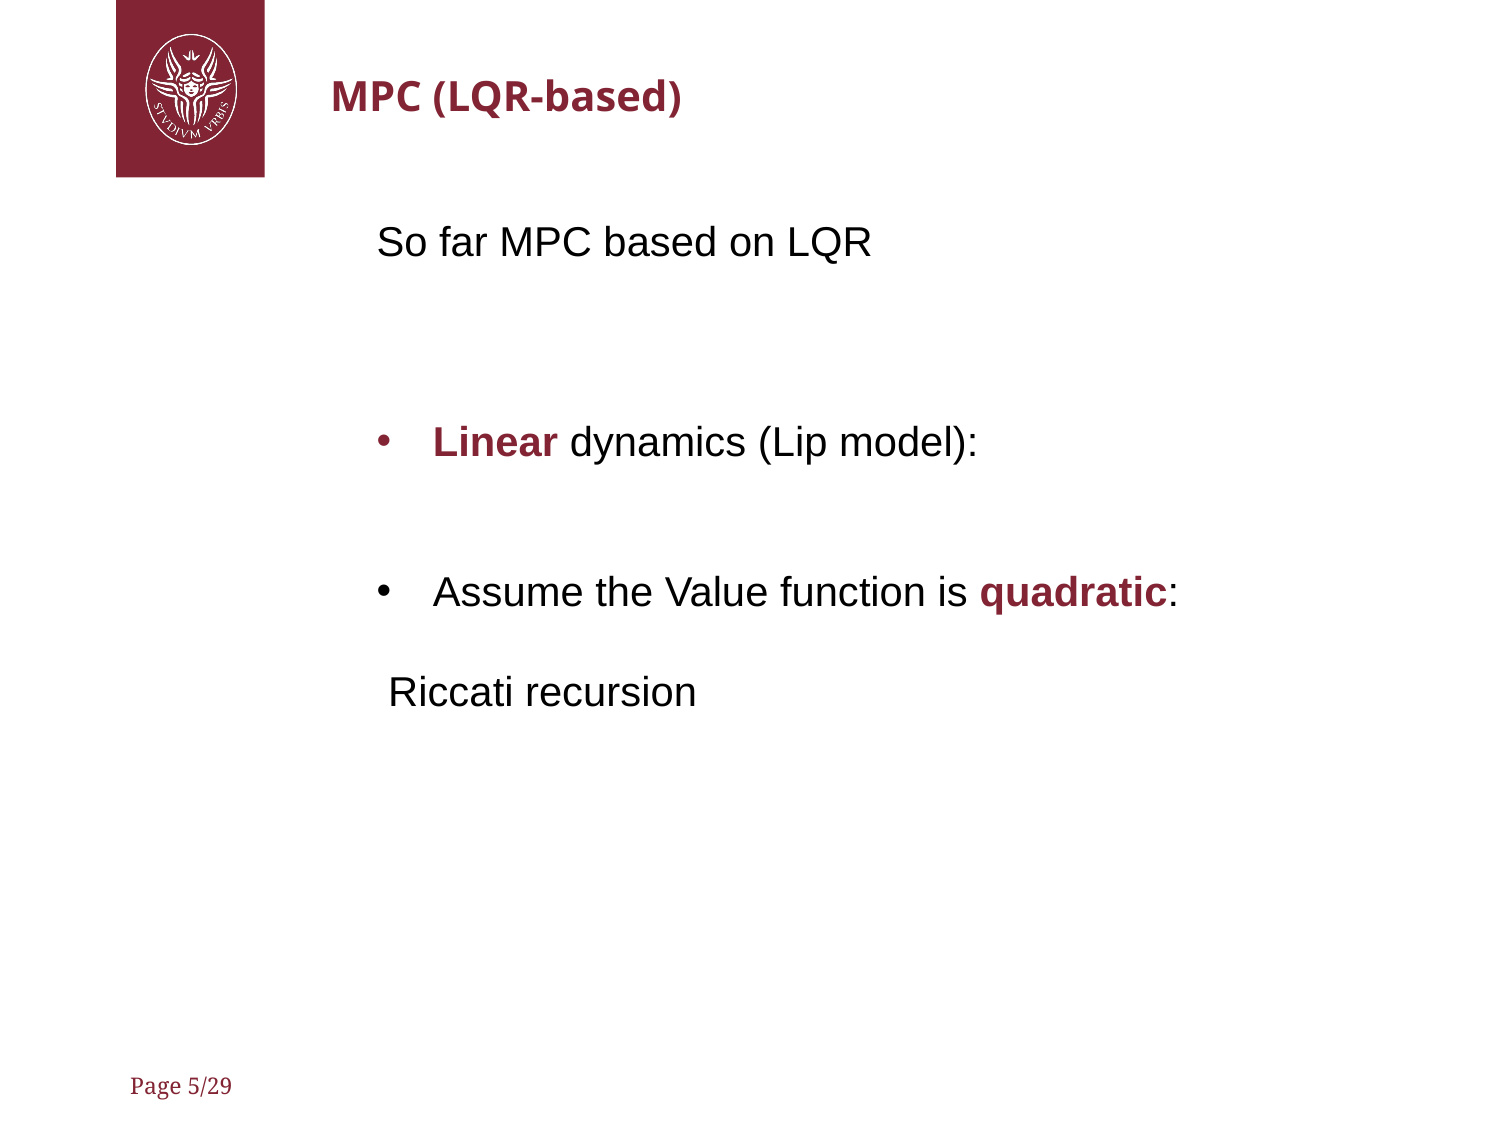

MPC (LQR-based)
1 Sottotitolo
So far MPC based on LQR
Linear dynamics (Lip model):
Assume the Value function is quadratic:
 Riccati recursion
Page /29